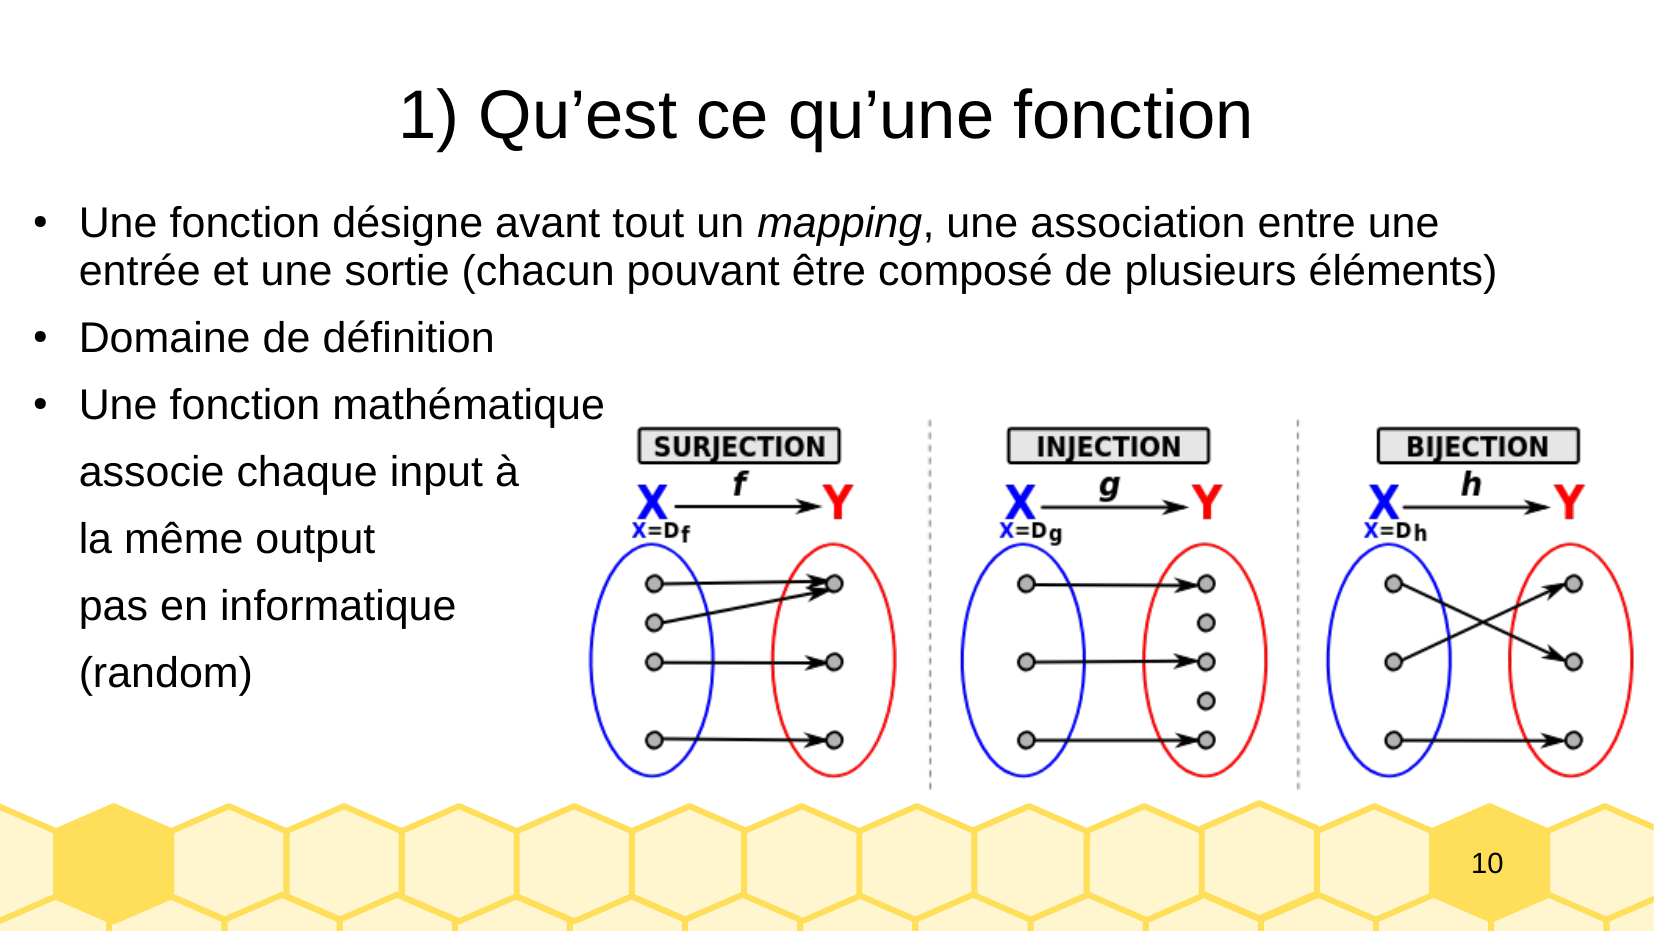

# 1) Qu’est ce qu’une fonction
Une fonction désigne avant tout un mapping, une association entre une entrée et une sortie (chacun pouvant être composé de plusieurs éléments)
Domaine de définition
Une fonction mathématique
associe chaque input à
la même output
pas en informatique
(random)